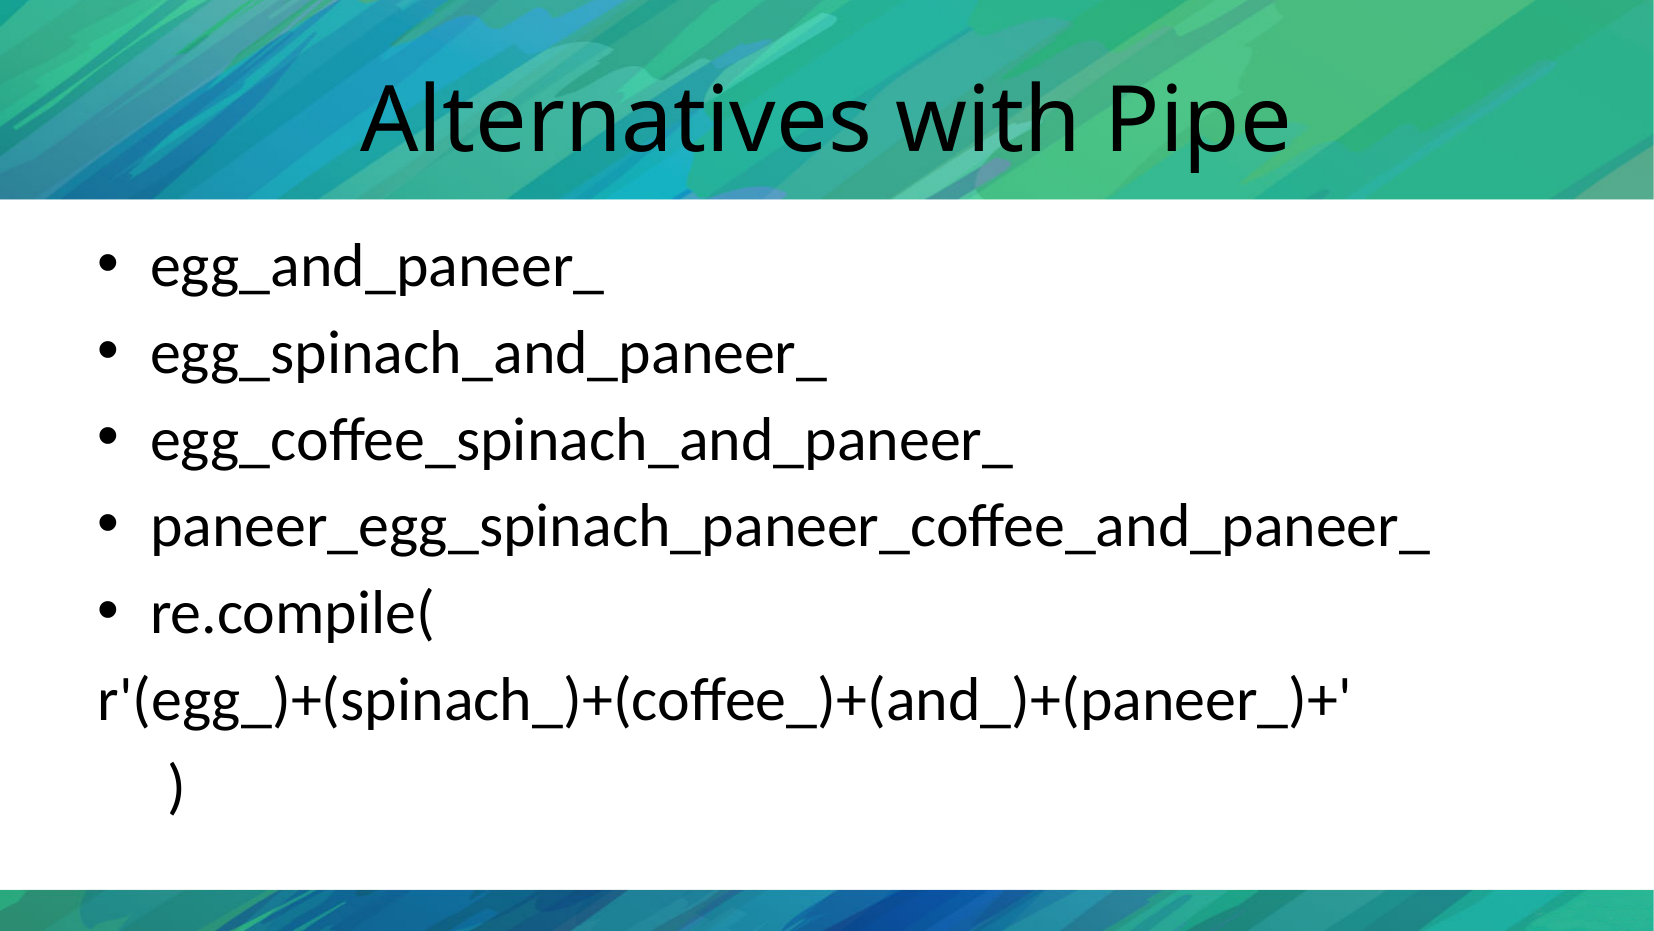

# Alternatives with Pipe
egg_and_paneer_
egg_spinach_and_paneer_
egg_coffee_spinach_and_paneer_
paneer_egg_spinach_paneer_coffee_and_paneer_
re.compile(
r'(egg_)+(spinach_)+(coffee_)+(and_)+(paneer_)+'
	)